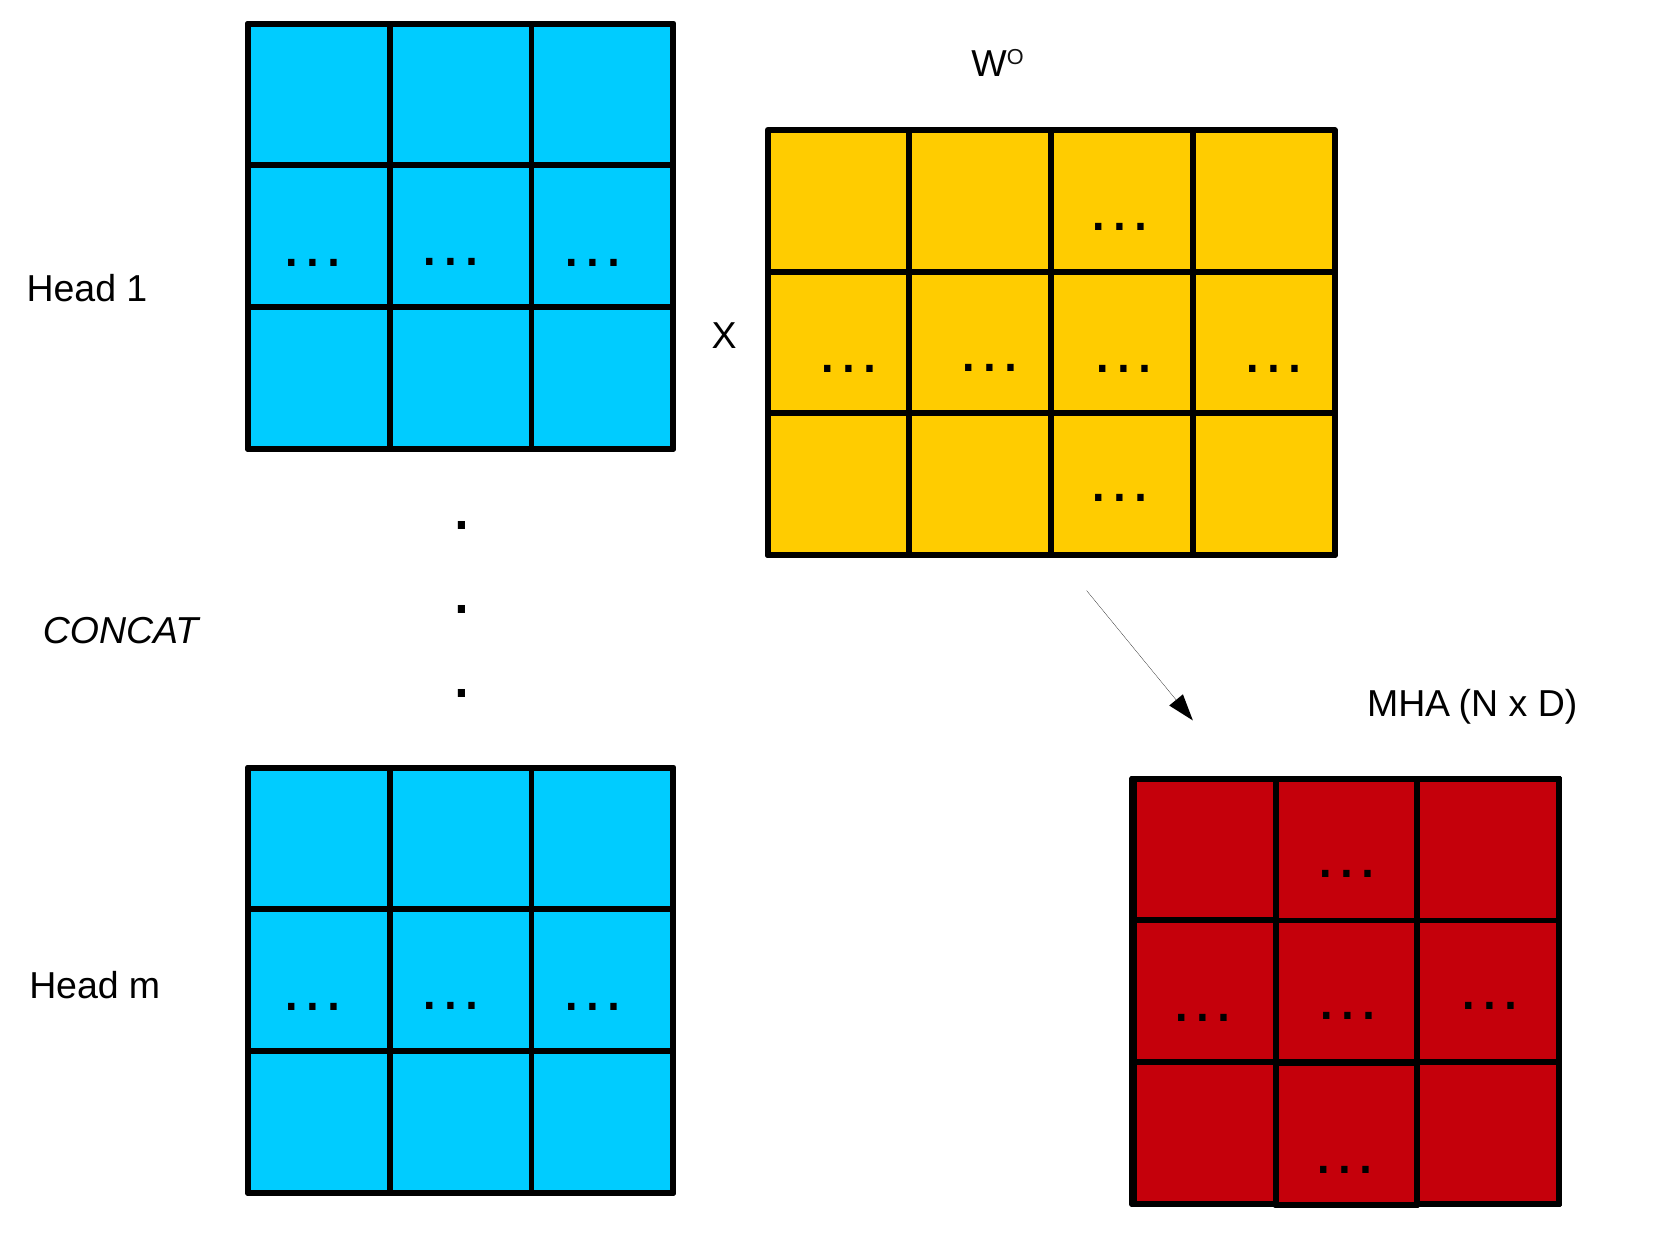

WO
…
…
…
…
…
…
…
Head 1
…
…
…
…
X
…
...
CONCAT
MHA (N x D)
…
…
…
…
…
…
…
…
…
…
Head m
…